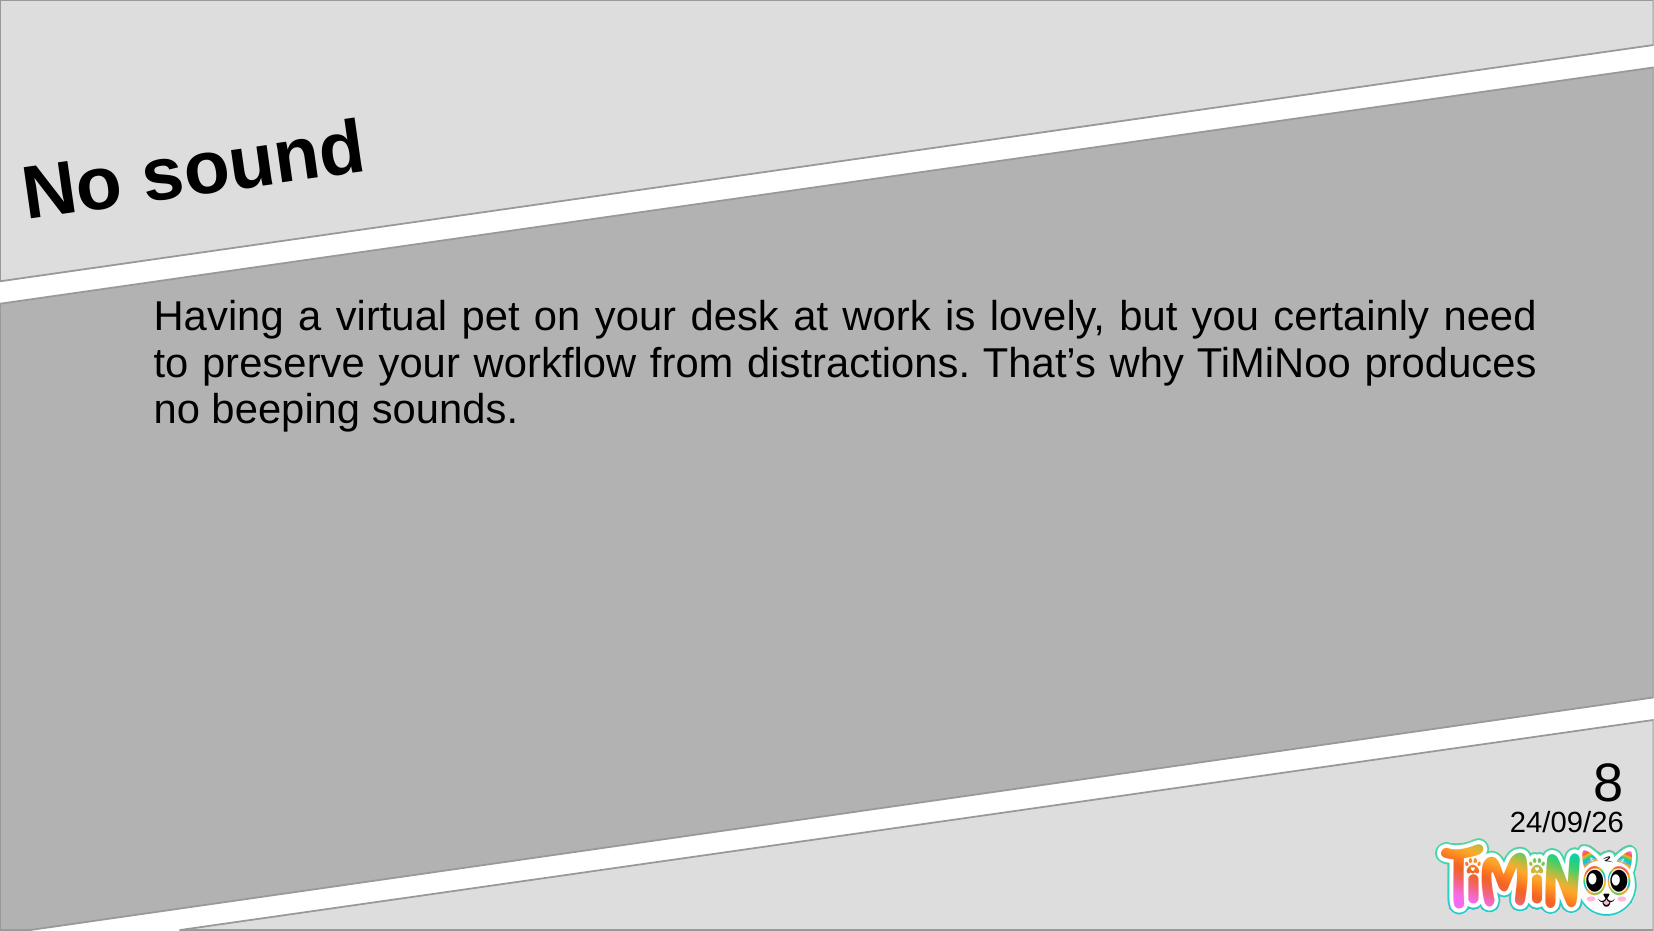

# No sound
Having a virtual pet on your desk at work is lovely, but you certainly need to preserve your workflow from distractions. That’s why TiMiNoo produces no beeping sounds.
8